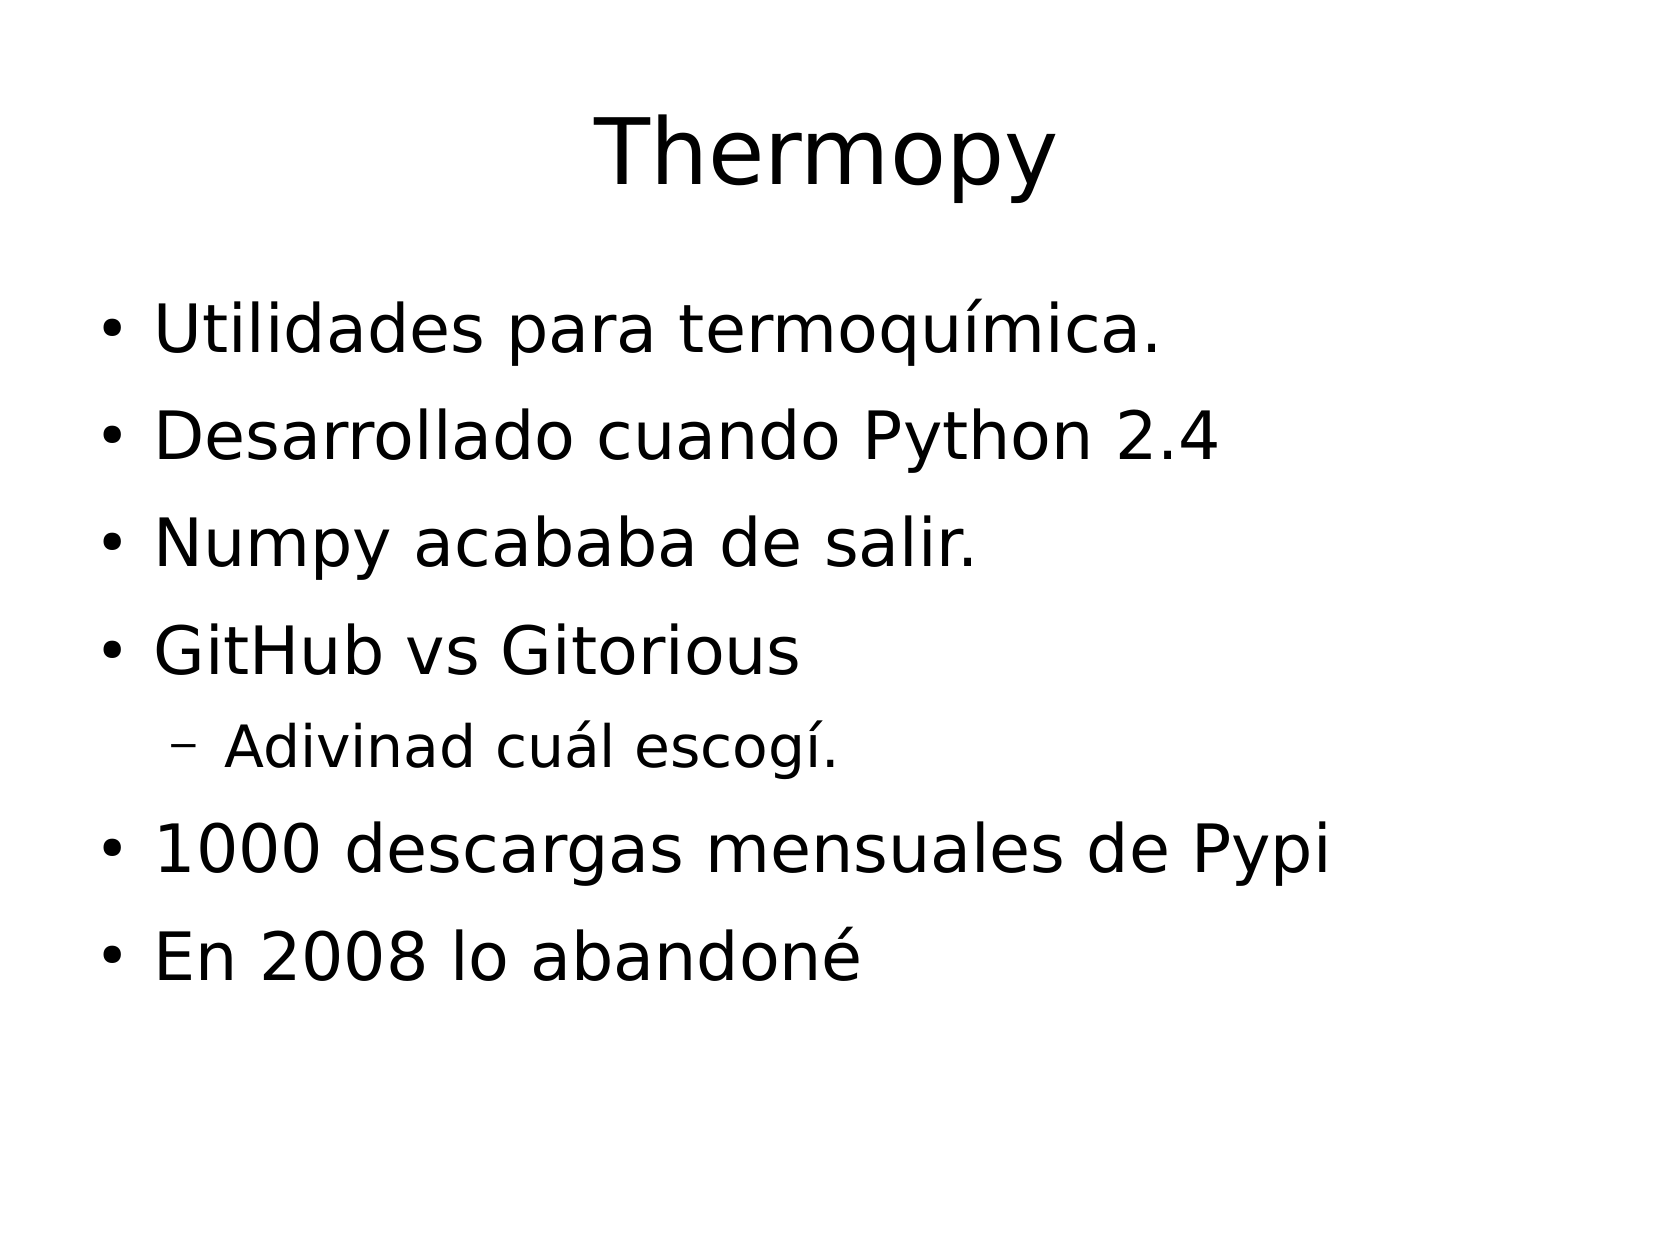

# Thermopy
Utilidades para termoquímica.
Desarrollado cuando Python 2.4
Numpy acababa de salir.
GitHub vs Gitorious
Adivinad cuál escogí.
1000 descargas mensuales de Pypi
En 2008 lo abandoné